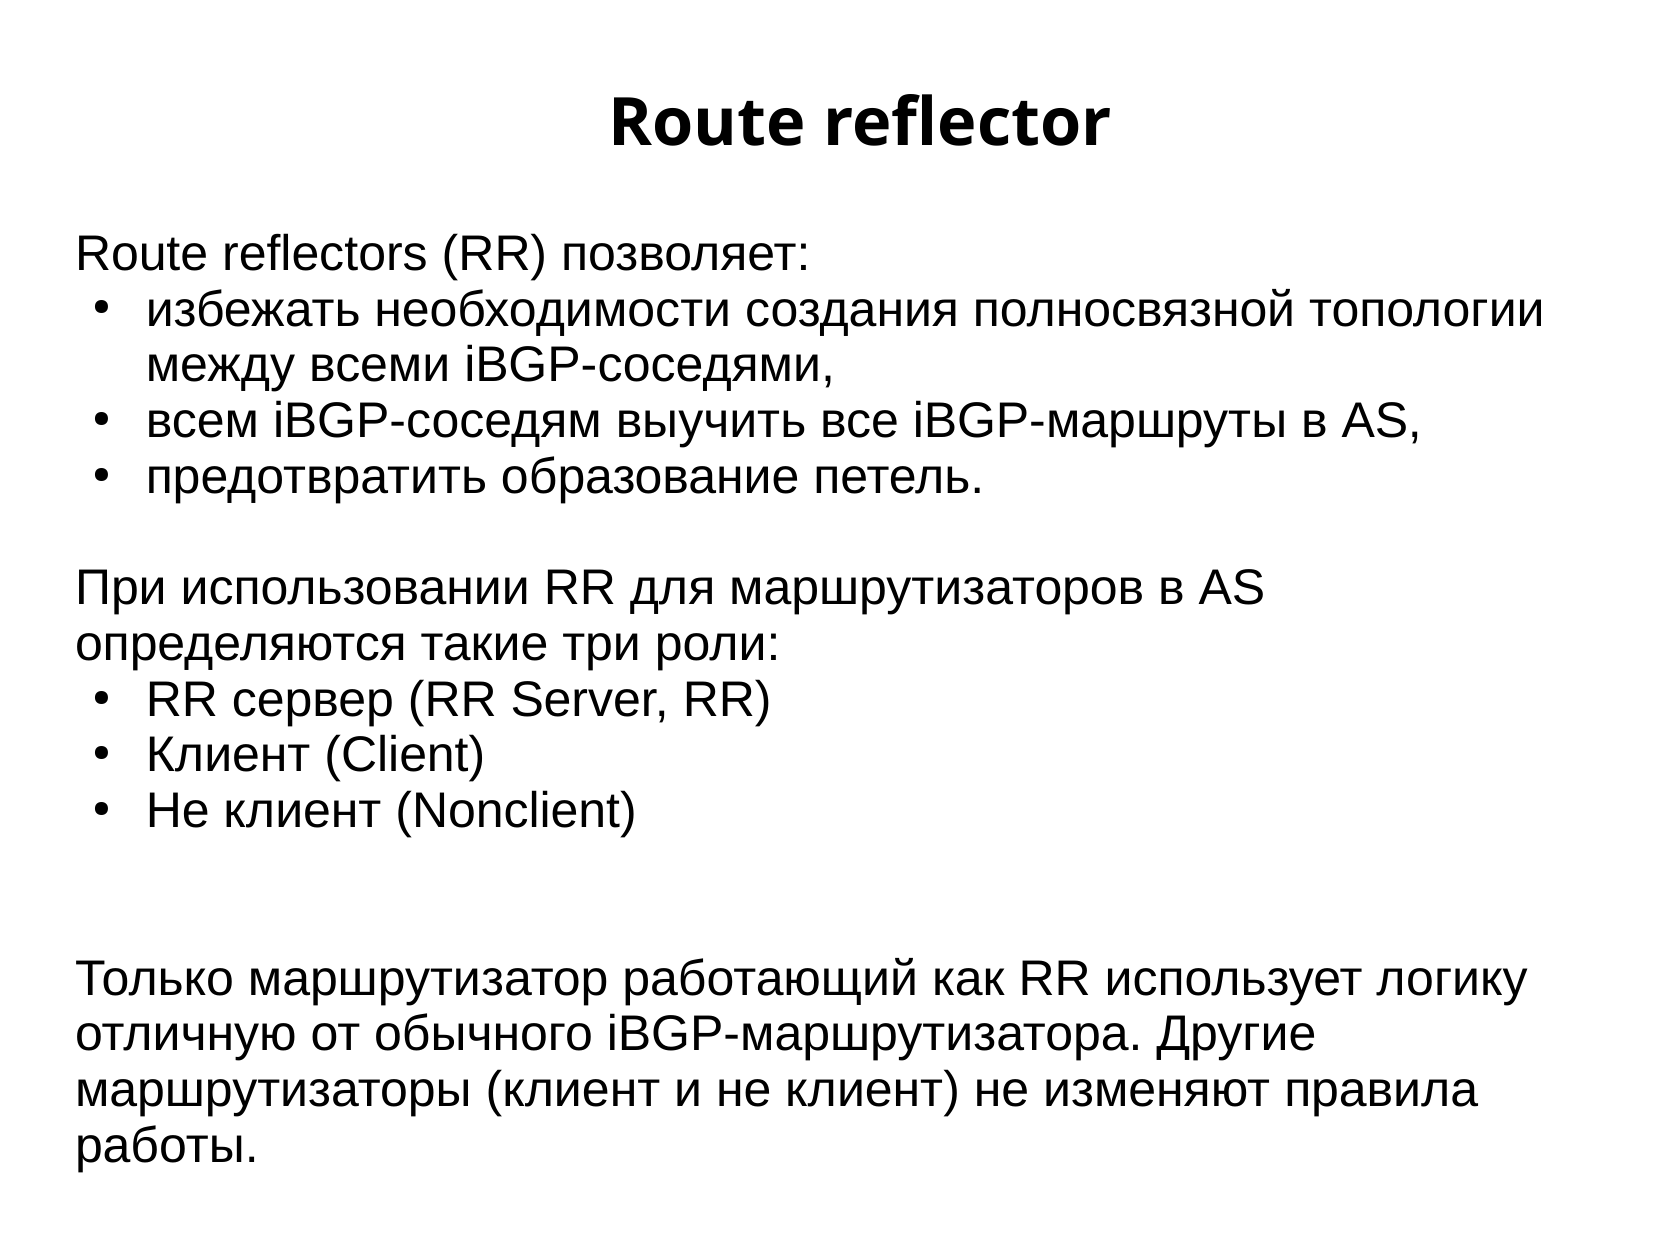

Route reflector
# Route reflectors (RR) позволяет:
избежать необходимости создания полносвязной топологии между всеми iBGP-соседями,
всем iBGP-соседям выучить все iBGP-маршруты в AS,
предотвратить образование петель.
При использовании RR для маршрутизаторов в AS определяются такие три роли:
RR сервер (RR Server, RR)
Клиент (Client)
Не клиент (Nonclient)
Только маршрутизатор работающий как RR использует логику отличную от обычного iBGP-маршрутизатора. Другие маршрутизаторы (клиент и не клиент) не изменяют правила работы.